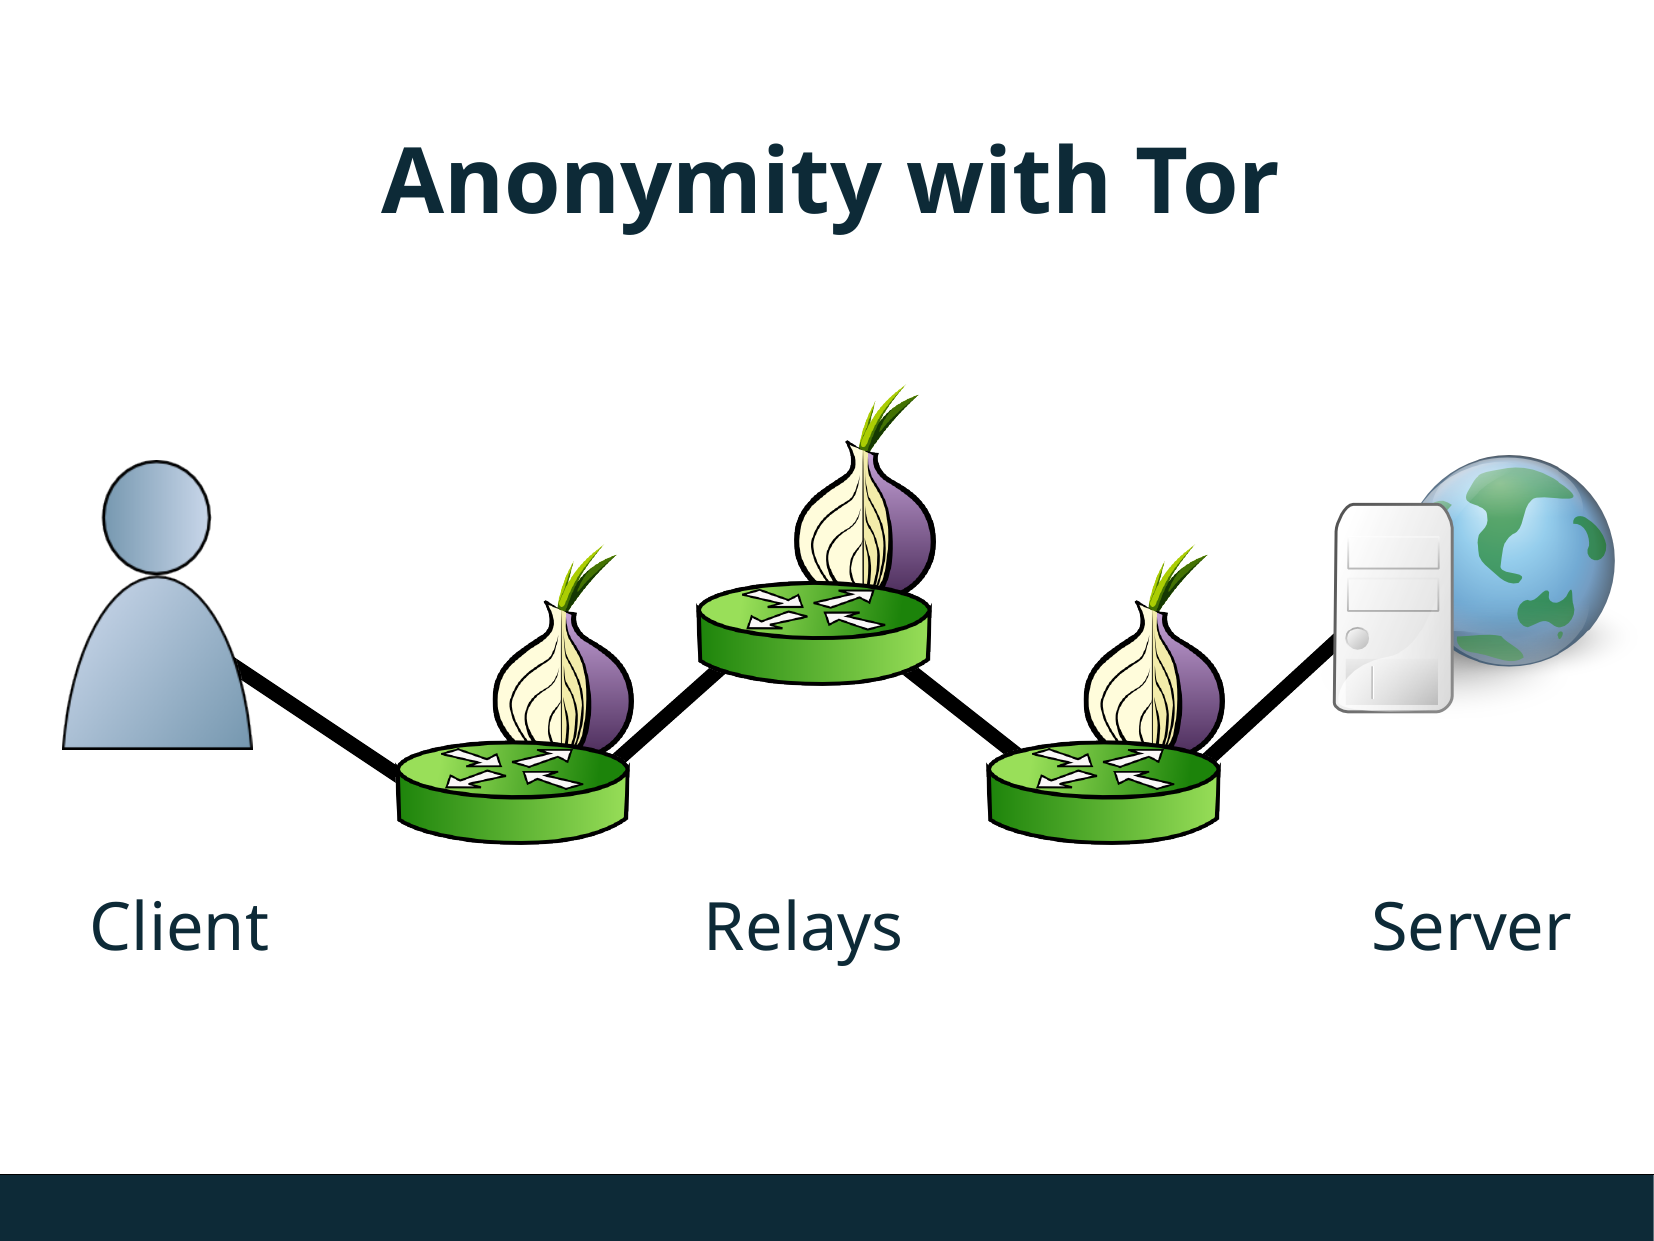

# Anonymity with Tor
Client
Relays
Server